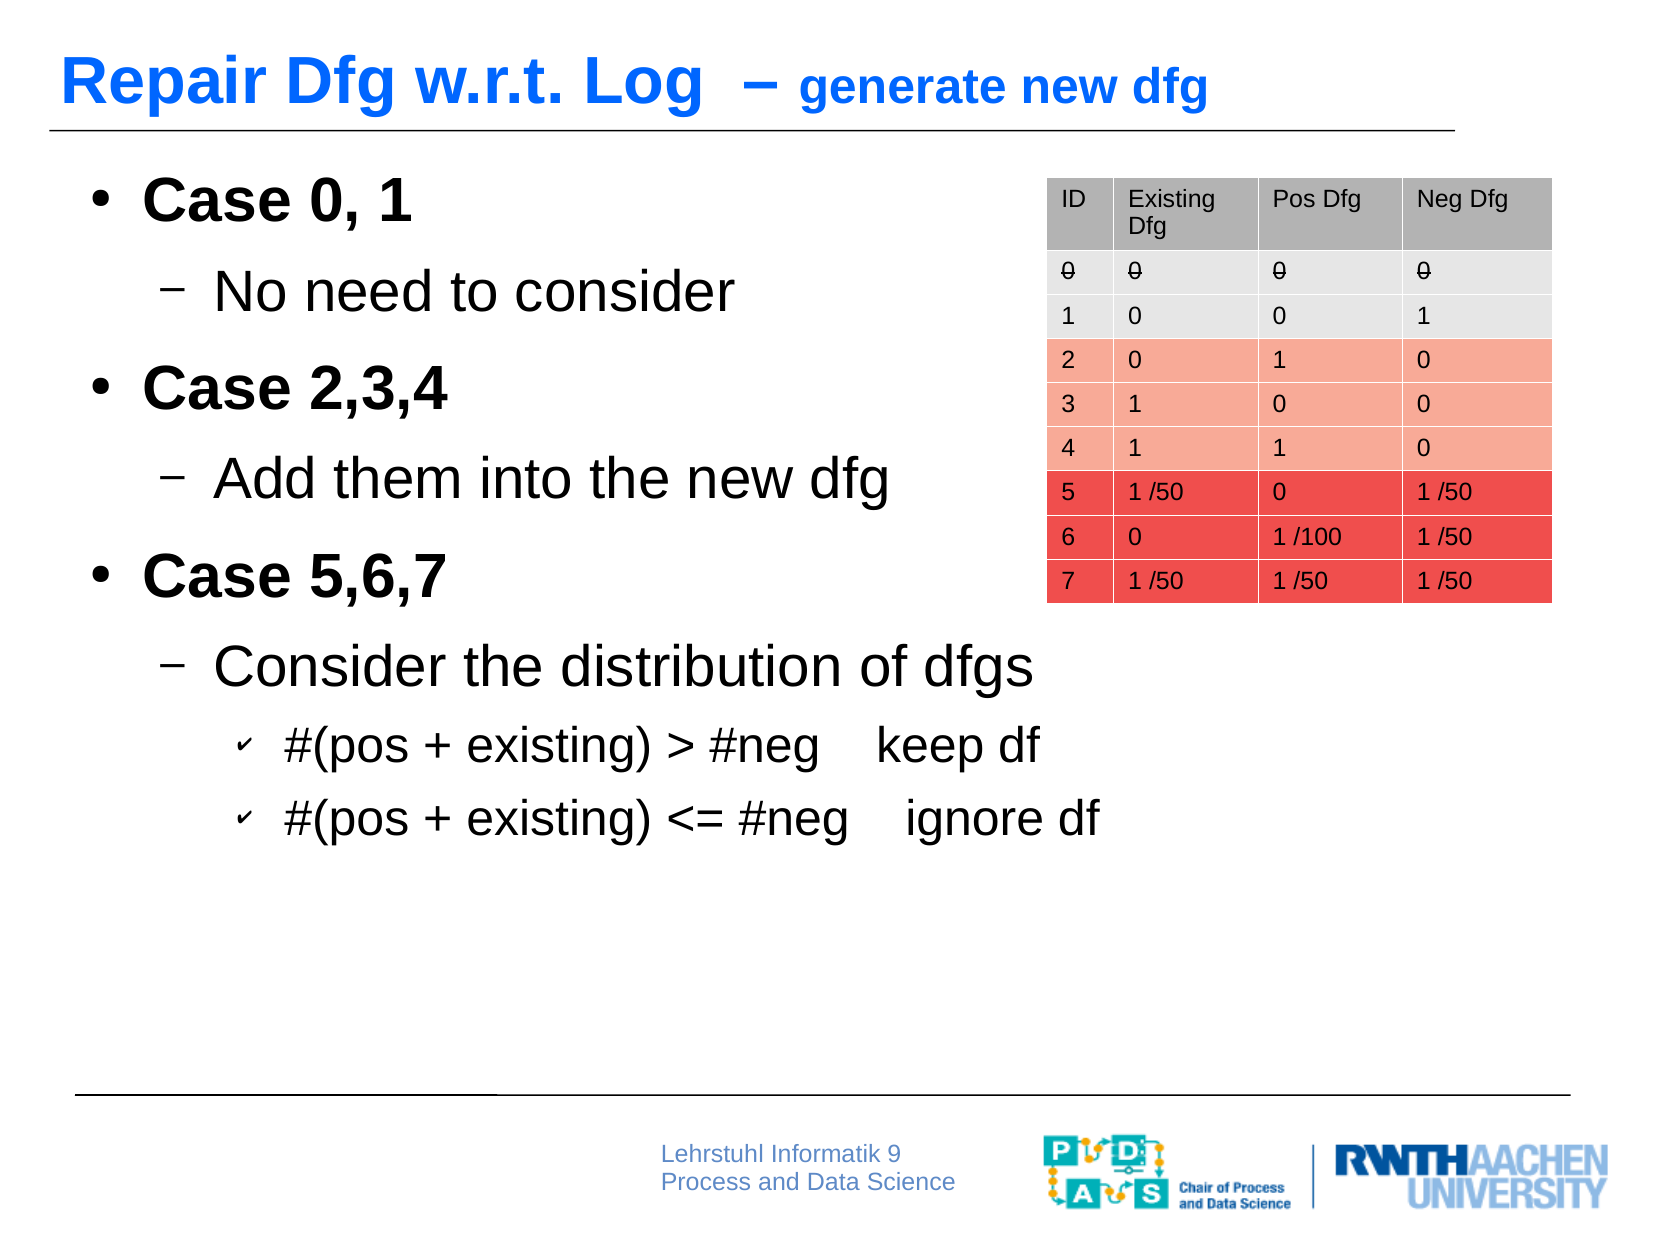

# Repair Dfg w.r.t. Log – generate new dfg
Case 0, 1
No need to consider
Case 2,3,4
Add them into the new dfg
Case 5,6,7
Consider the distribution of dfgs
#(pos + existing) > #neg keep df
#(pos + existing) <= #neg ignore df
| ID | Existing Dfg | Pos Dfg | Neg Dfg |
| --- | --- | --- | --- |
| 0 | 0 | 0 | 0 |
| 1 | 0 | 0 | 1 |
| 2 | 0 | 1 | 0 |
| 3 | 1 | 0 | 0 |
| 4 | 1 | 1 | 0 |
| 5 | 1 /50 | 0 | 1 /50 |
| 6 | 0 | 1 /100 | 1 /50 |
| 7 | 1 /50 | 1 /50 | 1 /50 |